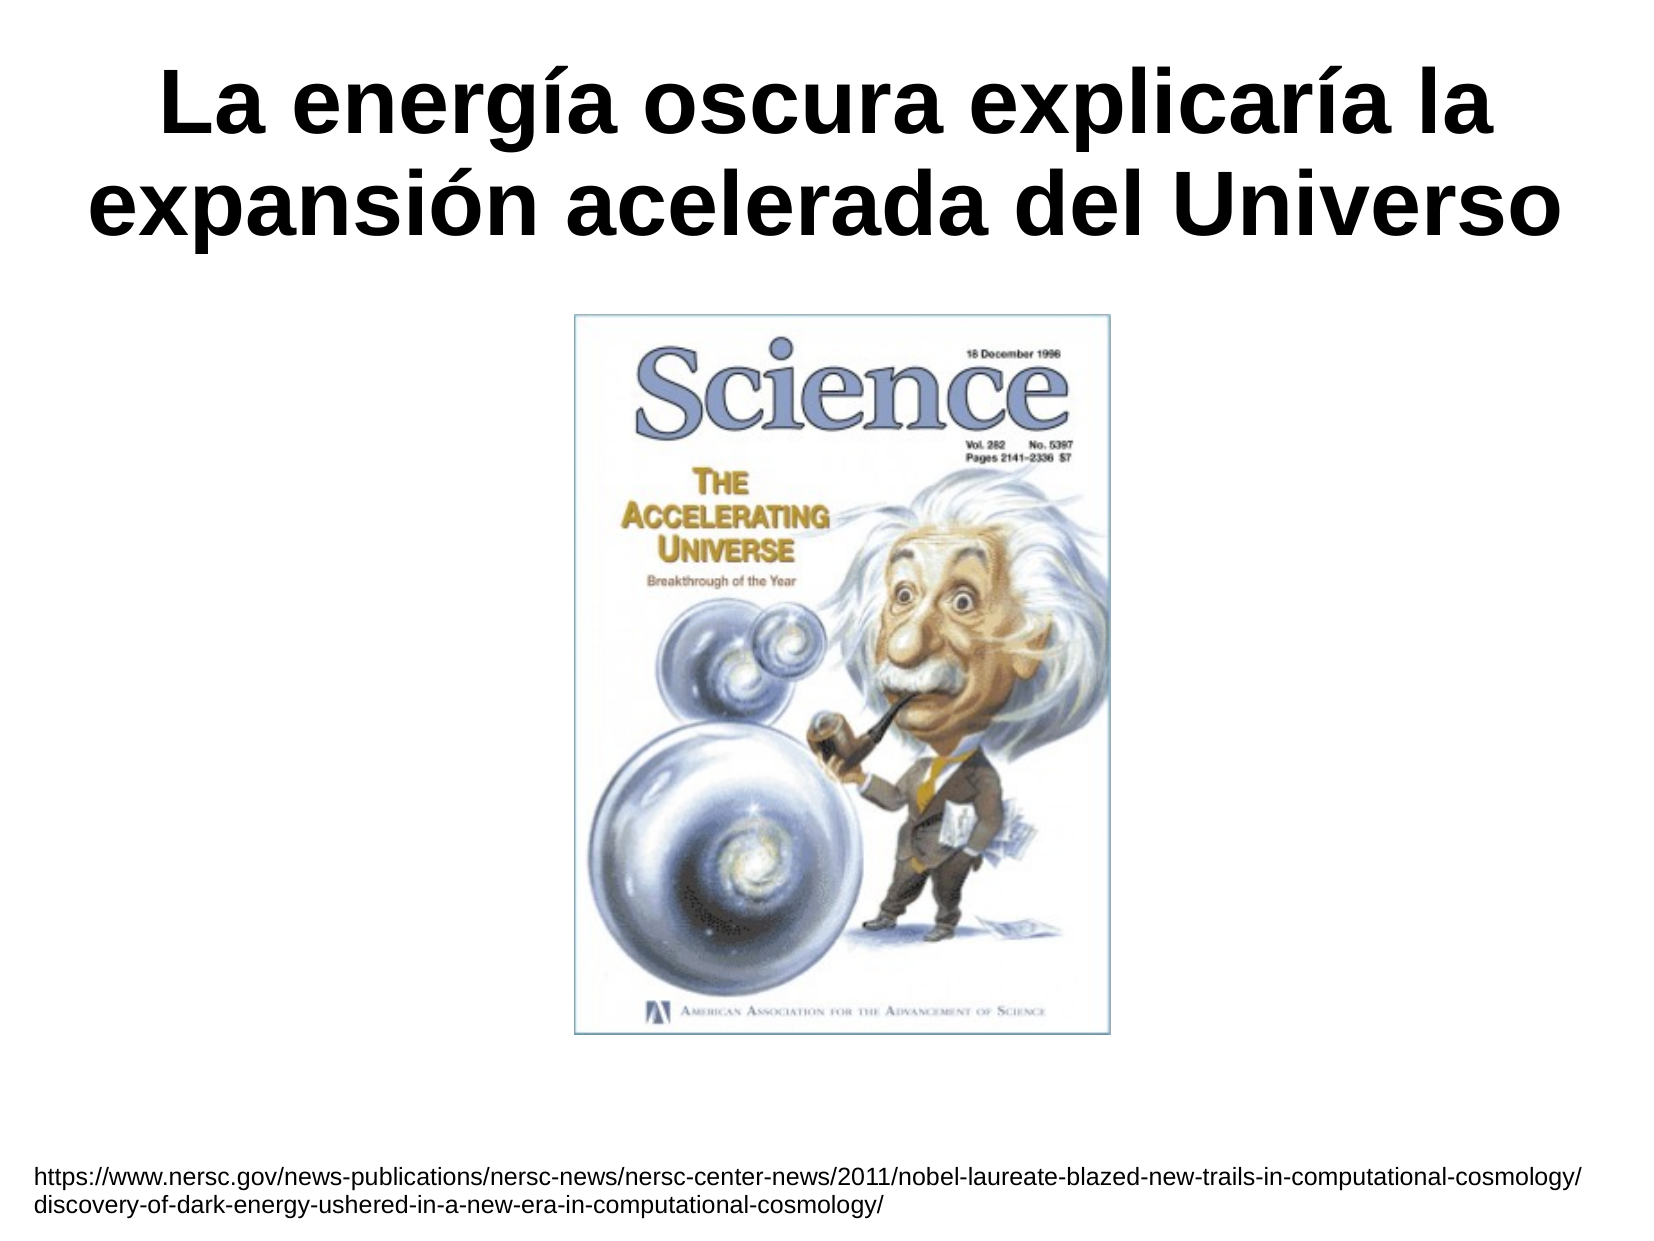

# La energía oscura explicaría la expansión acelerada del Universo
https://www.nersc.gov/news-publications/nersc-news/nersc-center-news/2011/nobel-laureate-blazed-new-trails-in-computational-cosmology/discovery-of-dark-energy-ushered-in-a-new-era-in-computational-cosmology/